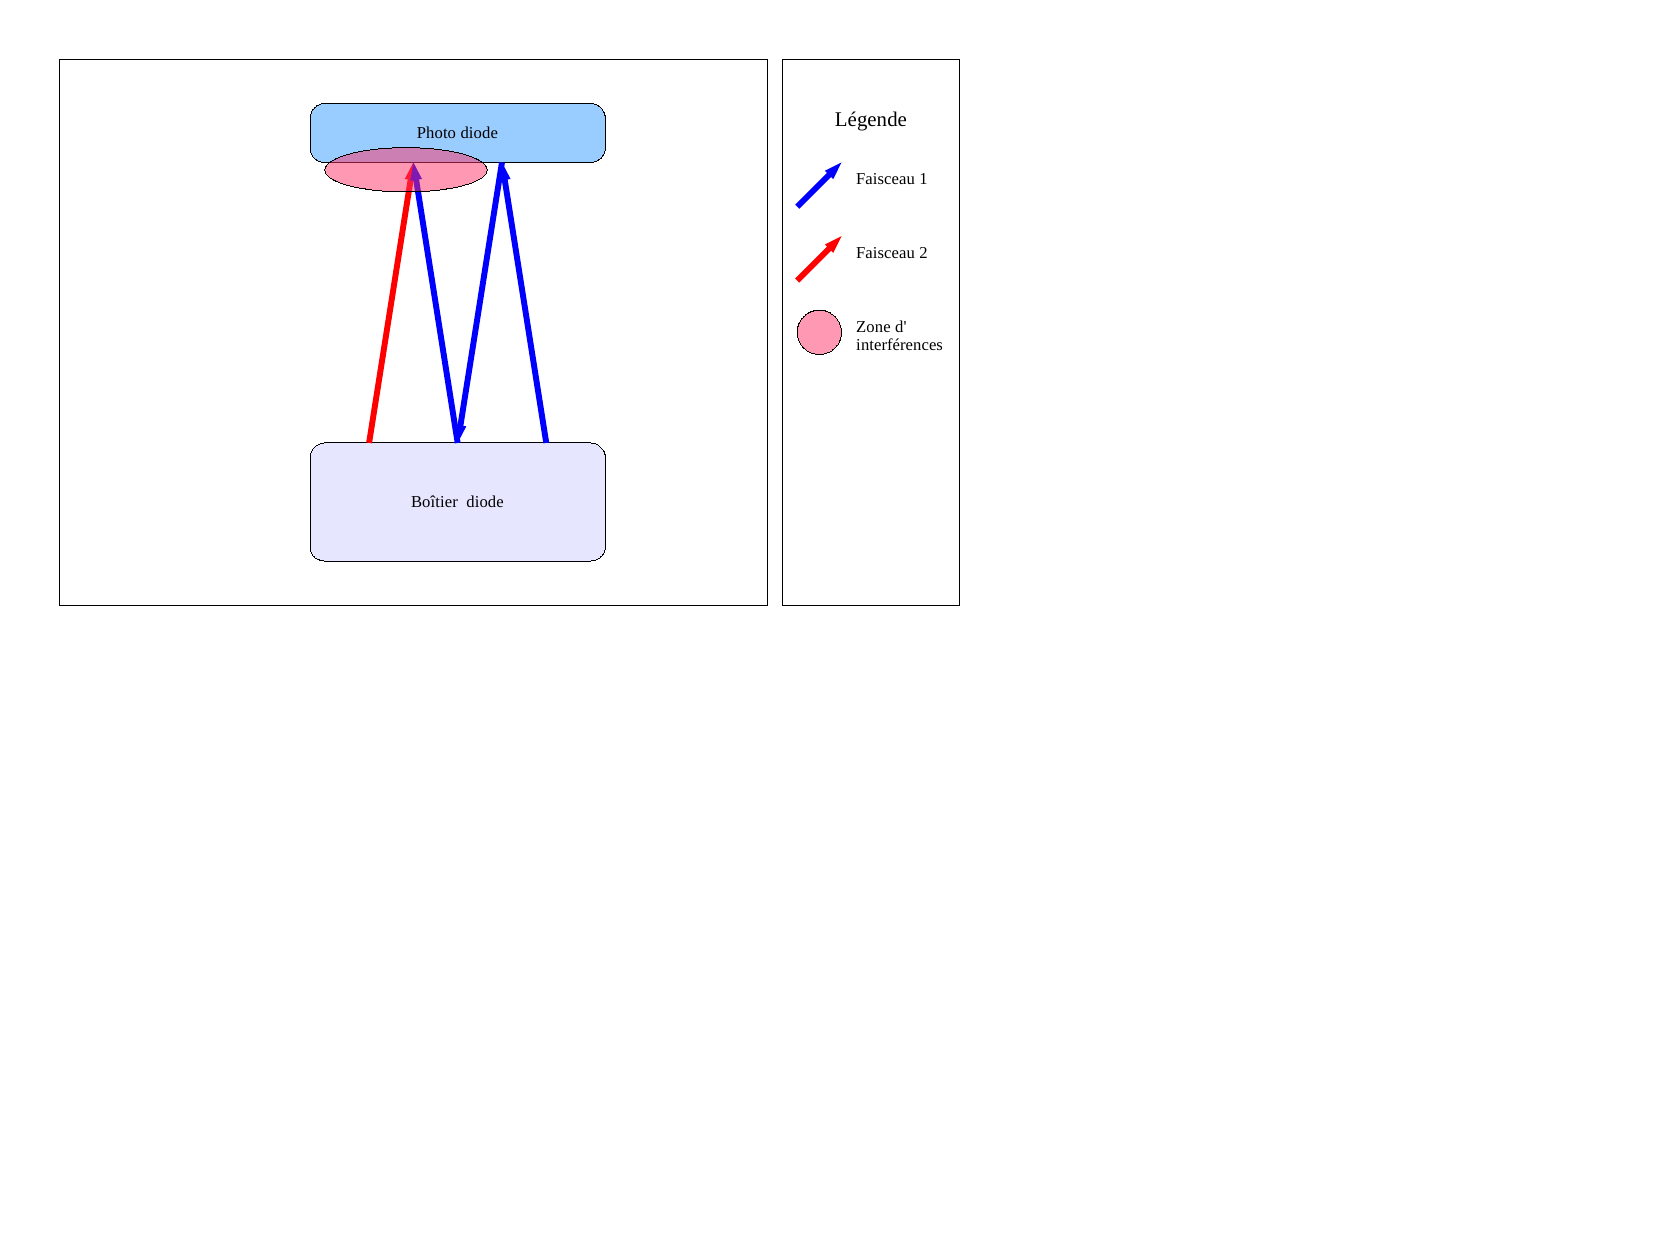

Légende
Photo diode
Faisceau 1
Faisceau 2
Zone d' interférences
Boîtier diode